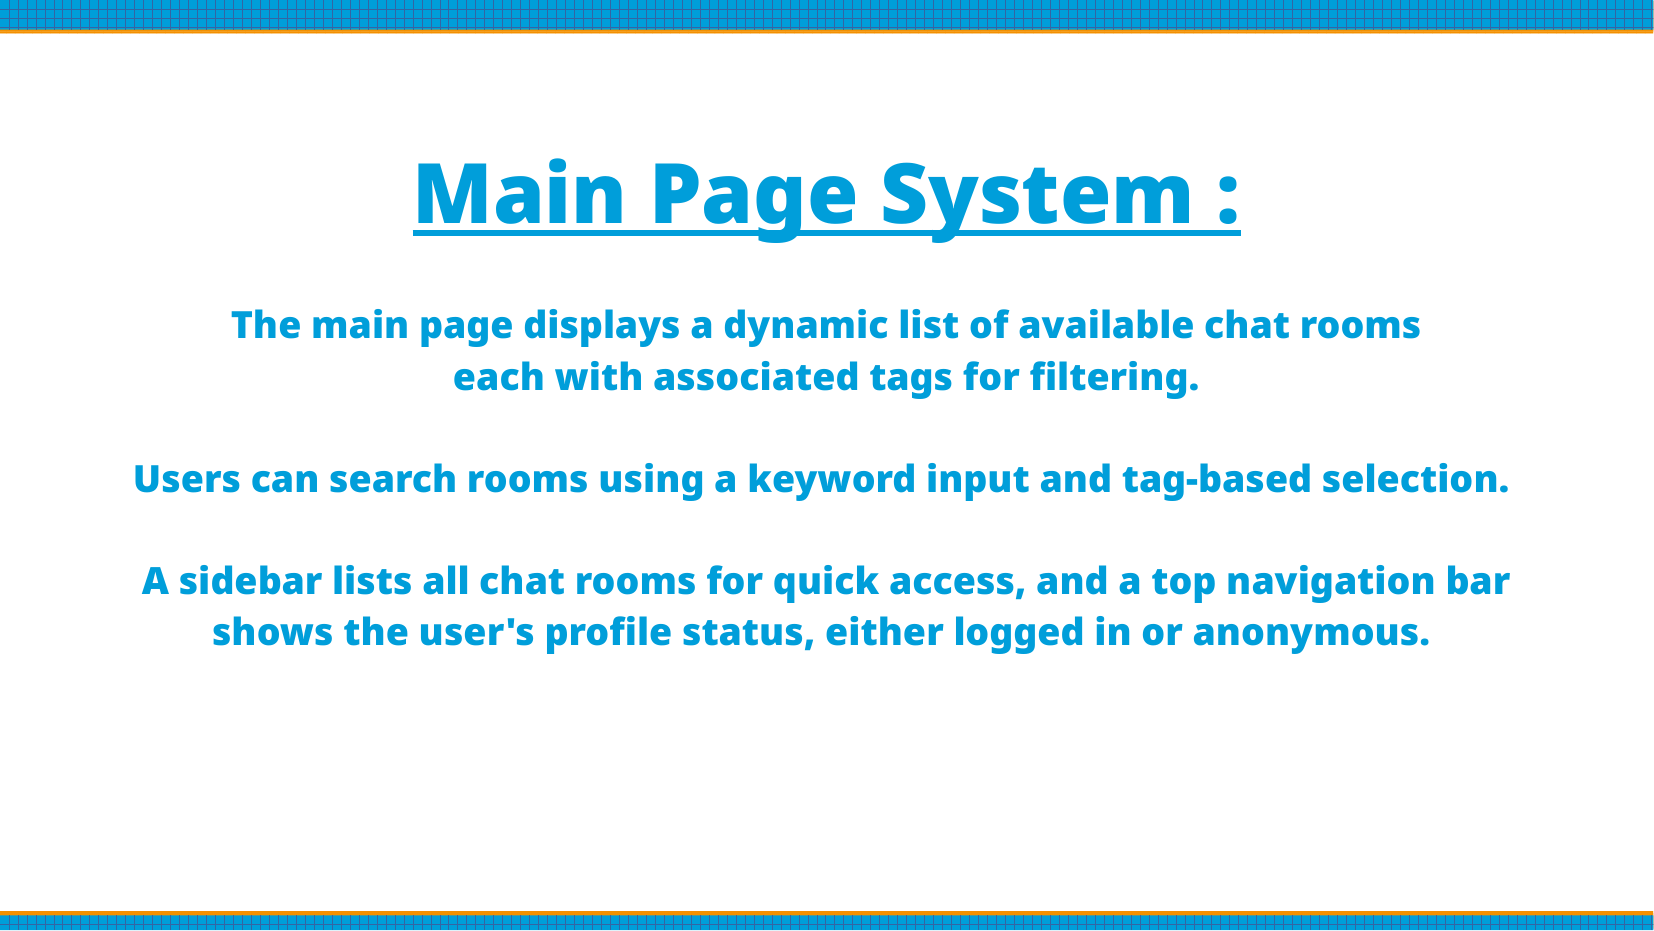

# Main Page System :
The main page displays a dynamic list of available chat rooms
 each with associated tags for filtering.
Users can search rooms using a keyword input and tag-based selection.
A sidebar lists all chat rooms for quick access, and a top navigation bar shows the user's profile status, either logged in or anonymous.